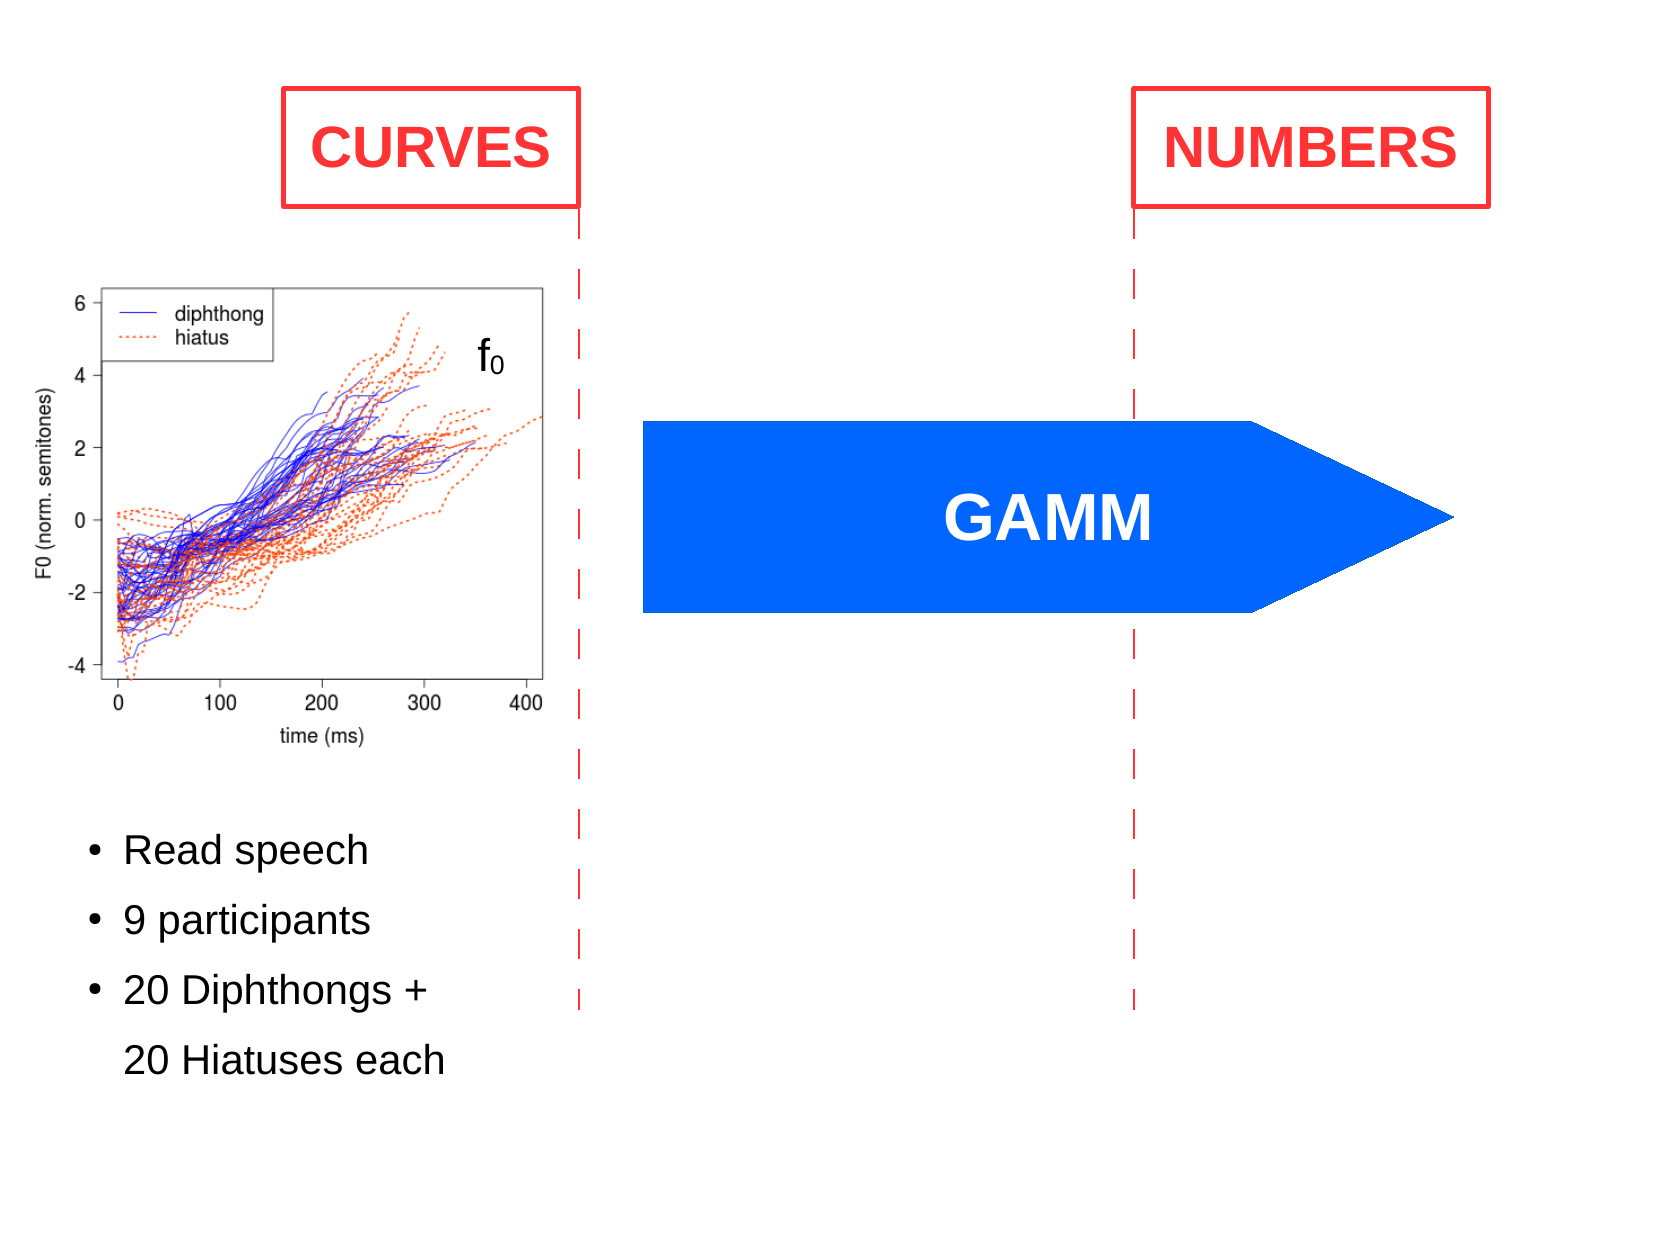

CURVES
NUMBERS
f0
GAMM
Read speech
9 participants
20 Diphthongs +
20 Hiatuses each